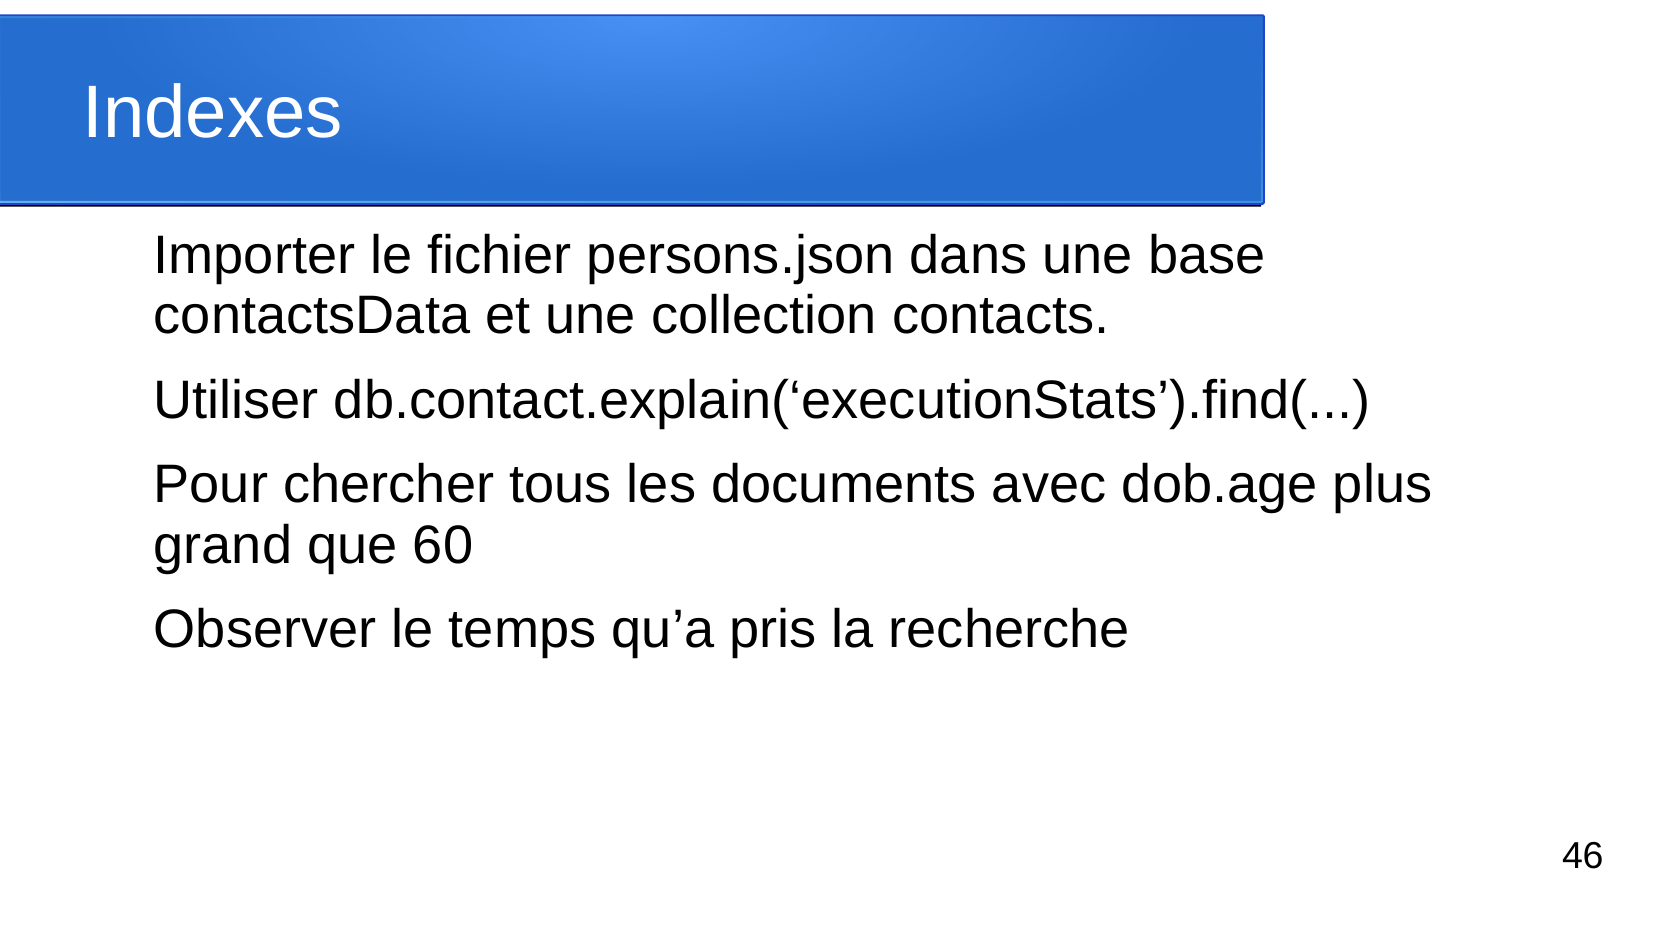

# Indexes
Importer le fichier persons.json dans une base contactsData et une collection contacts.
Utiliser db.contact.explain(‘executionStats’).find(...)
Pour chercher tous les documents avec dob.age plus grand que 60
Observer le temps qu’a pris la recherche
46